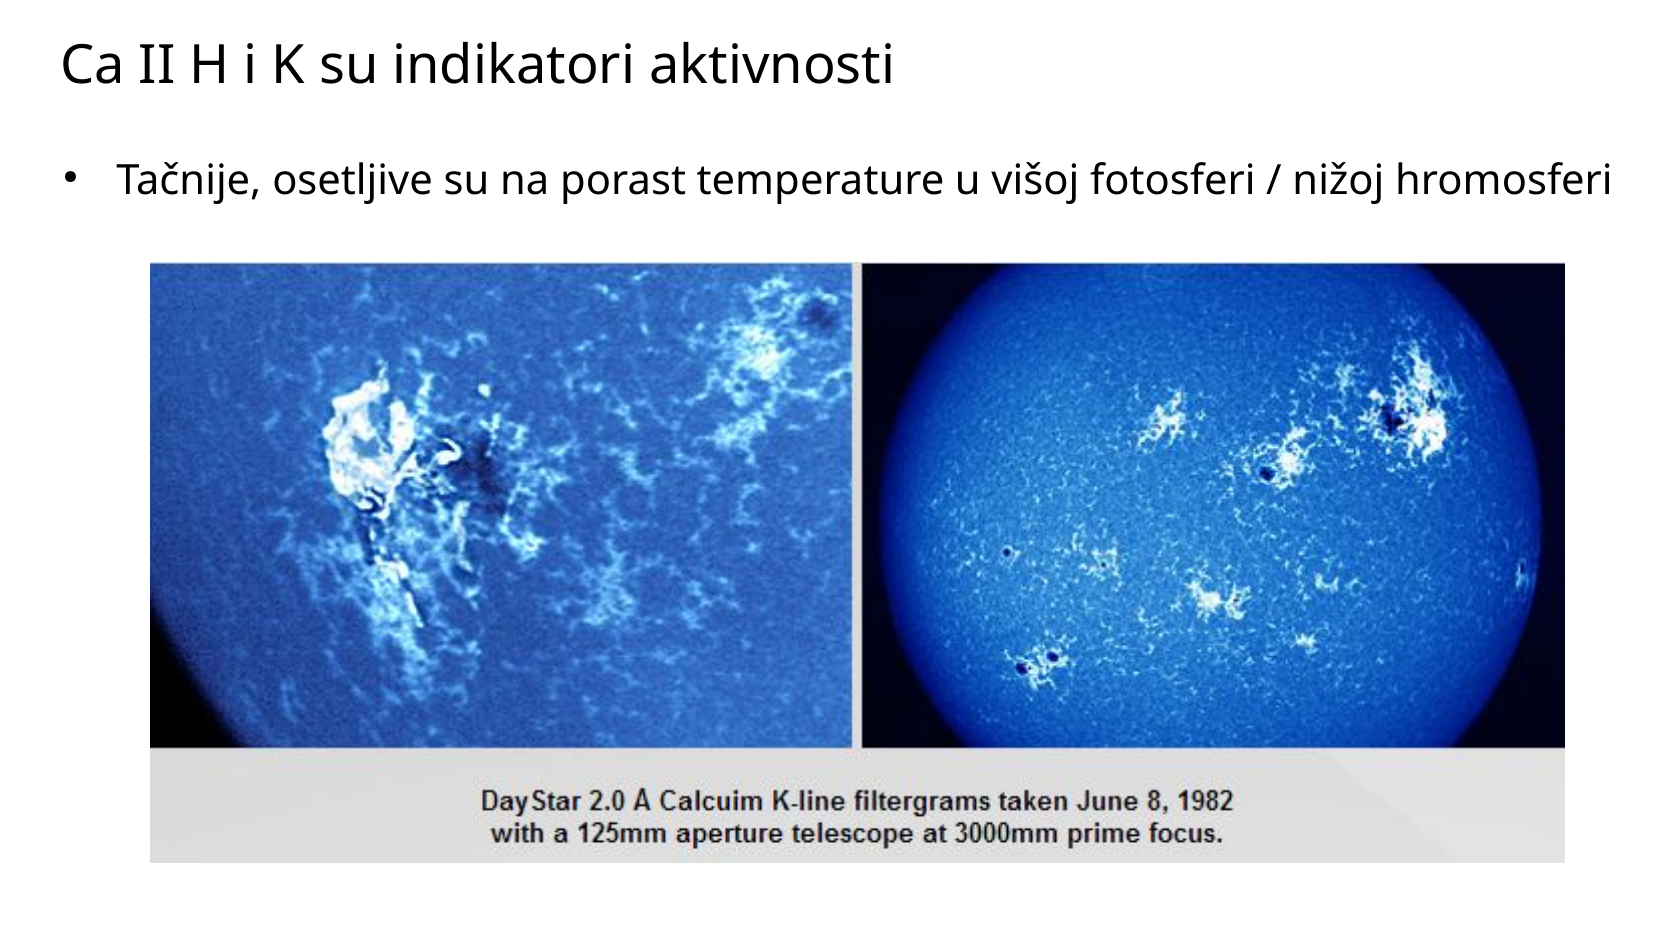

# Ca II H i K su indikatori aktivnosti
Tačnije, osetljive su na porast temperature u višoj fotosferi / nižoj hromosferi